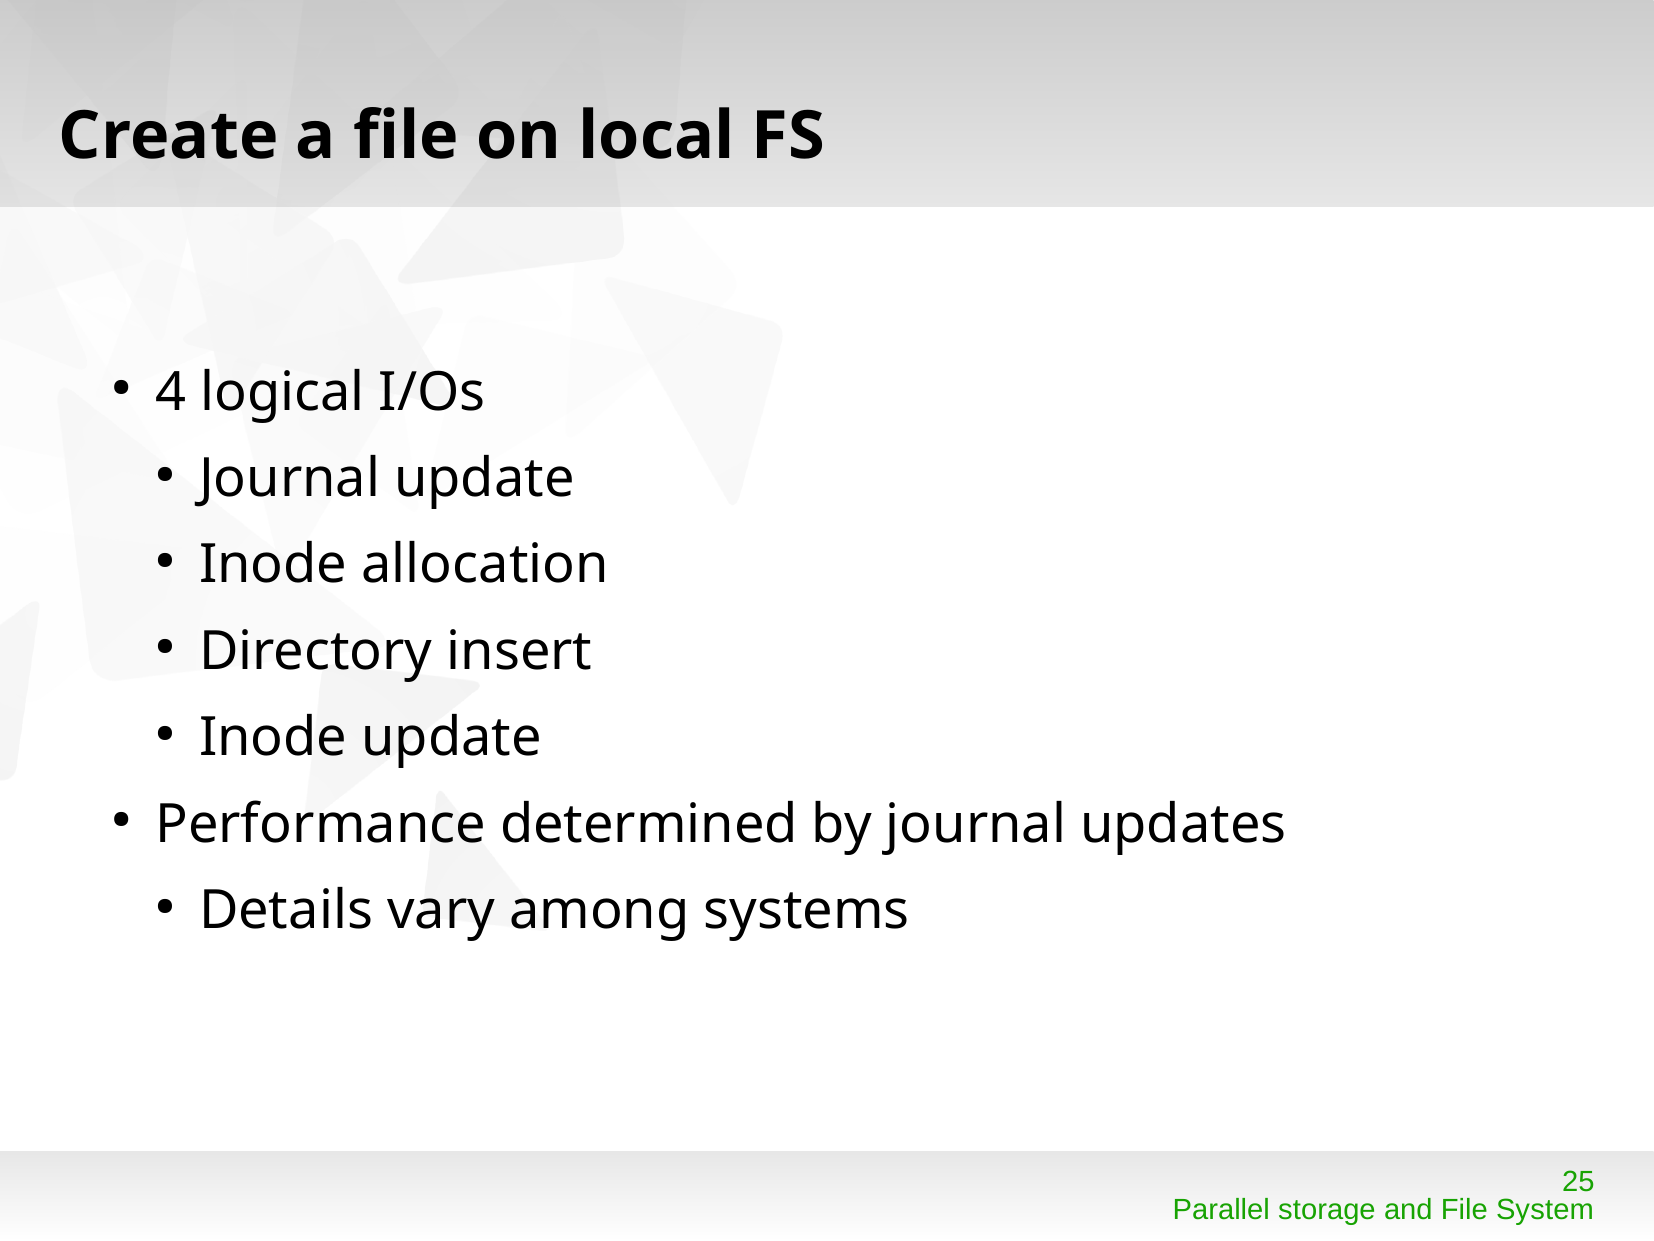

# Create a file on local FS
4 logical I/Os
Journal update
Inode allocation
Directory insert
Inode update
Performance determined by journal updates
Details vary among systems
25
Parallel storage and File System